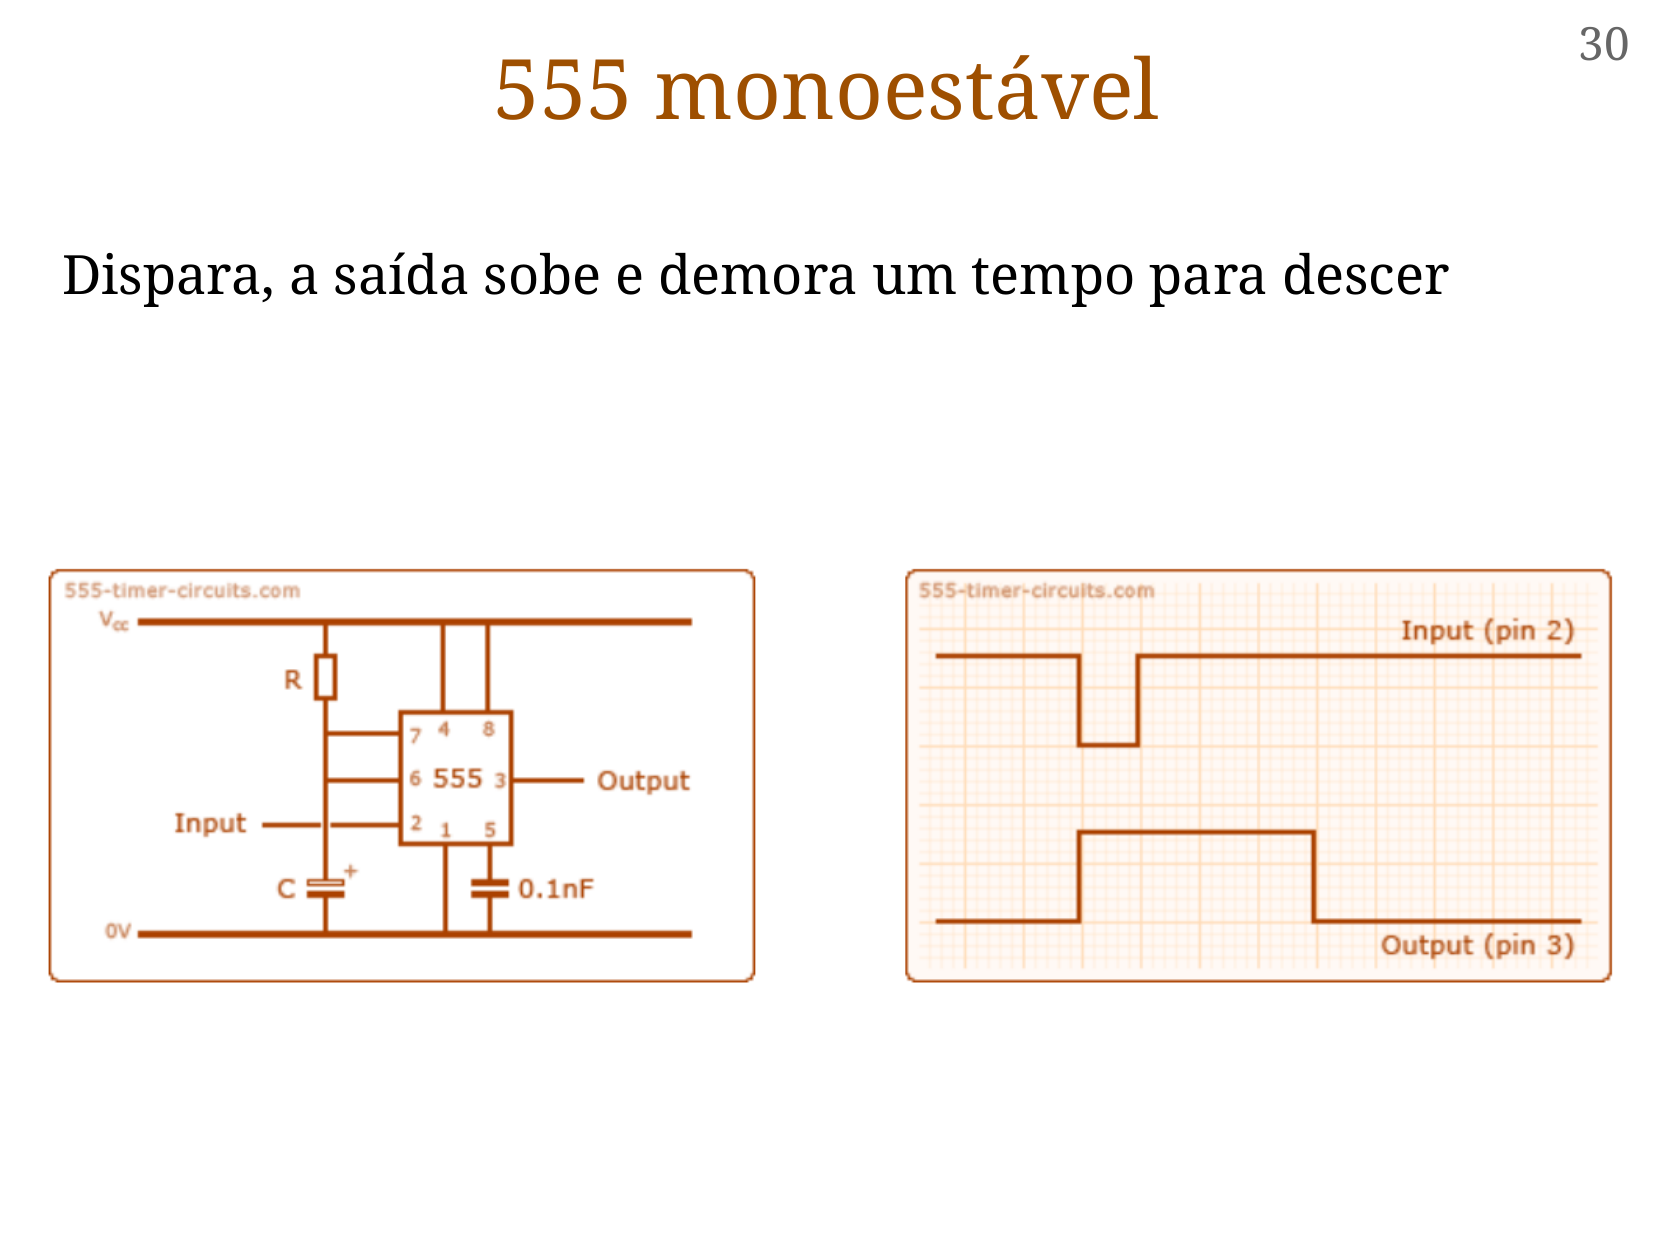

30
# 555 monoestável
Dispara, a saída sobe e demora um tempo para descer